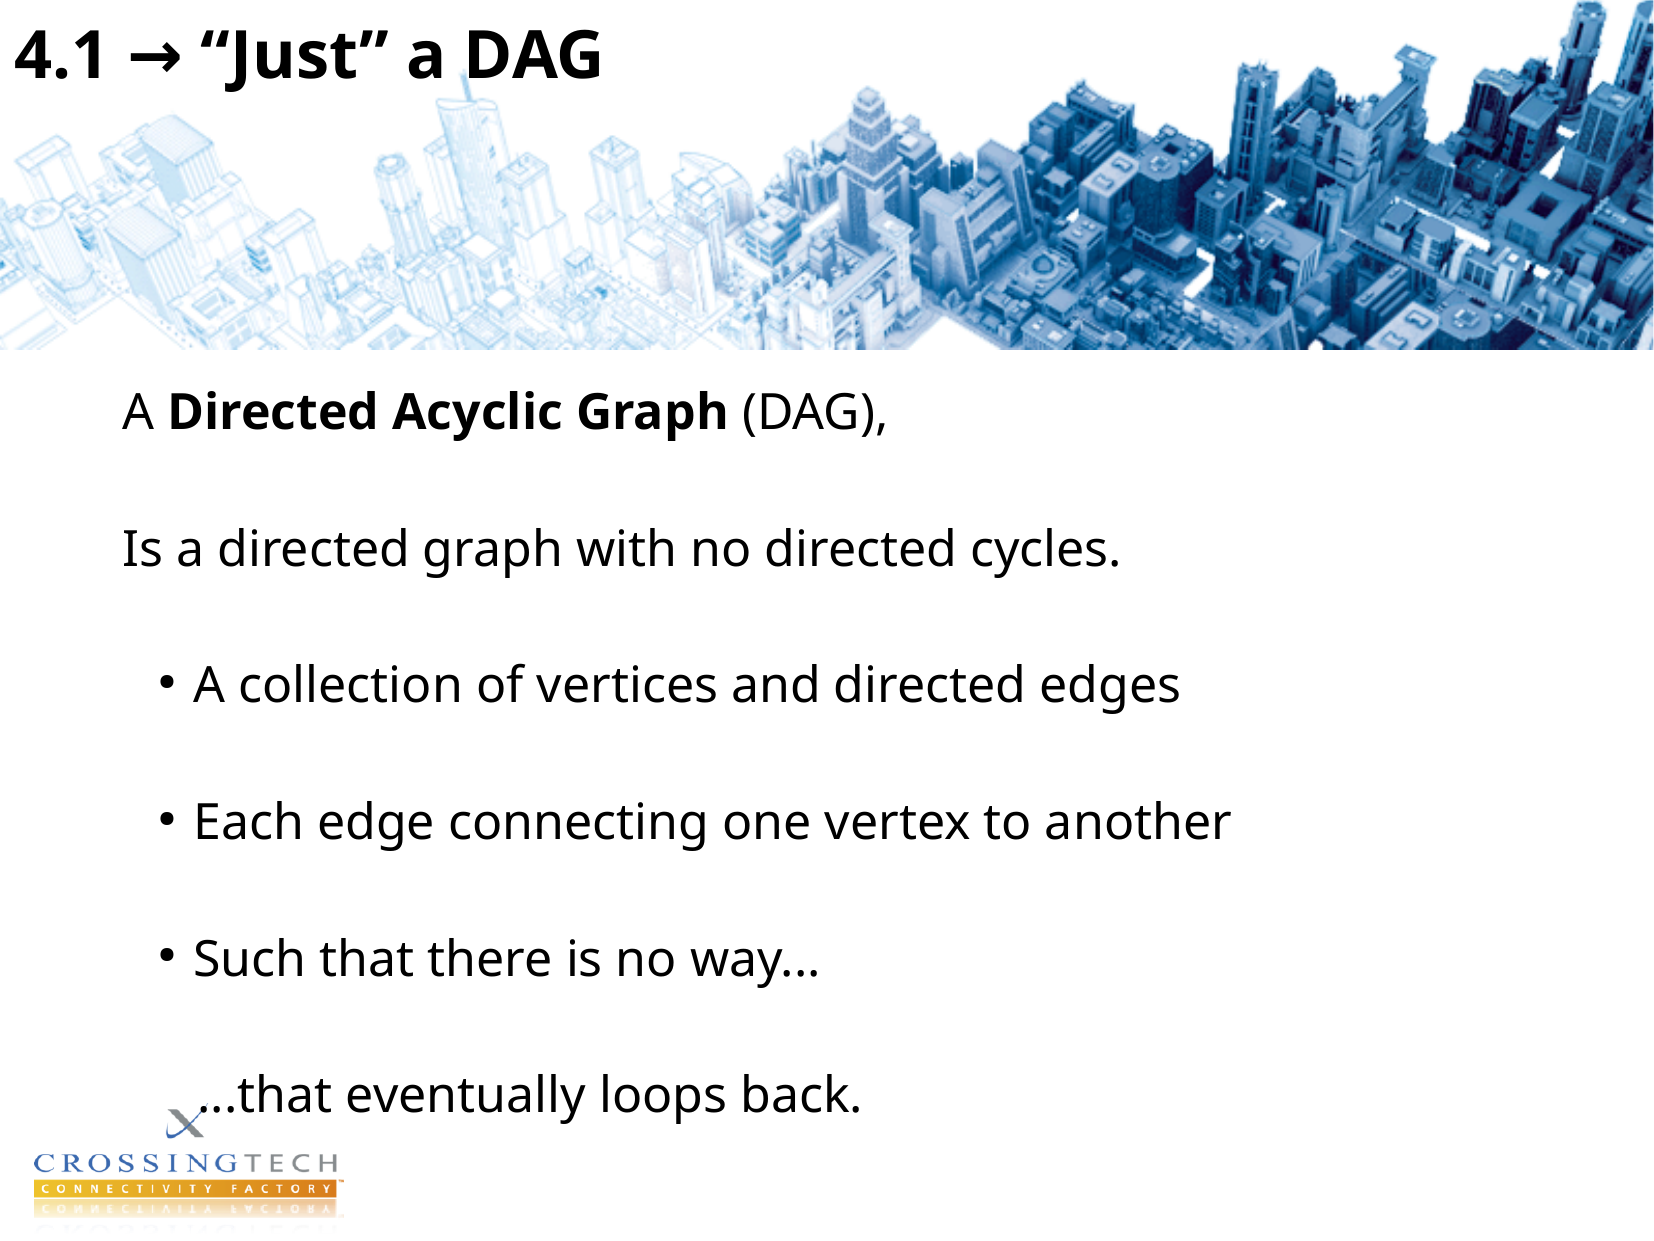

4.1 → “Just” a DAG
A Directed Acyclic Graph (DAG),
Is a directed graph with no directed cycles.
A collection of vertices and directed edges
Each edge connecting one vertex to another
Such that there is no way...
	...that eventually loops back.